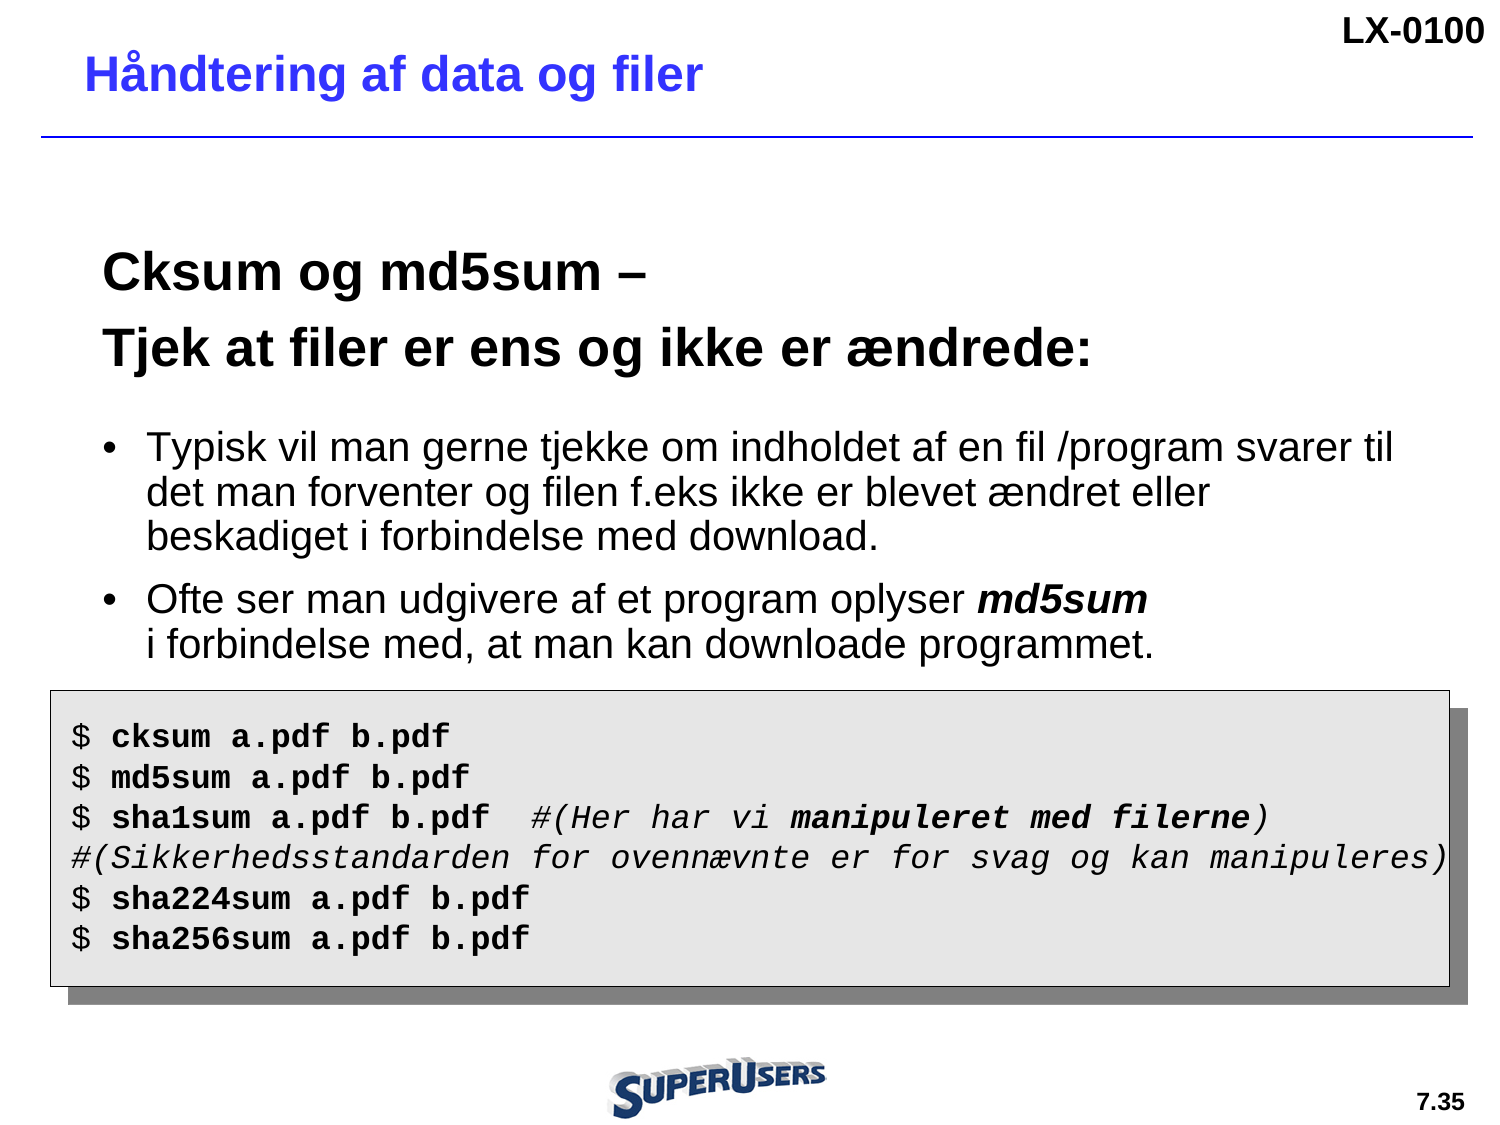

# Håndtering af data og filer
Cksum og md5sum –
Tjek at filer er ens og ikke er ændrede:
Typisk vil man gerne tjekke om indholdet af en fil /program svarer til det man forventer og filen f.eks ikke er blevet ændret eller beskadiget i forbindelse med download.
Ofte ser man udgivere af et program oplyser md5sum
i forbindelse med, at man kan downloade programmet.
 $ cksum a.pdf b.pdf
 $ md5sum a.pdf b.pdf
 $ sha1sum a.pdf b.pdf #(Her har vi manipuleret med filerne)
 #(Sikkerhedsstandarden for ovennævnte er for svag og kan manipuleres)
 $ sha224sum a.pdf b.pdf
 $ sha256sum a.pdf b.pdf